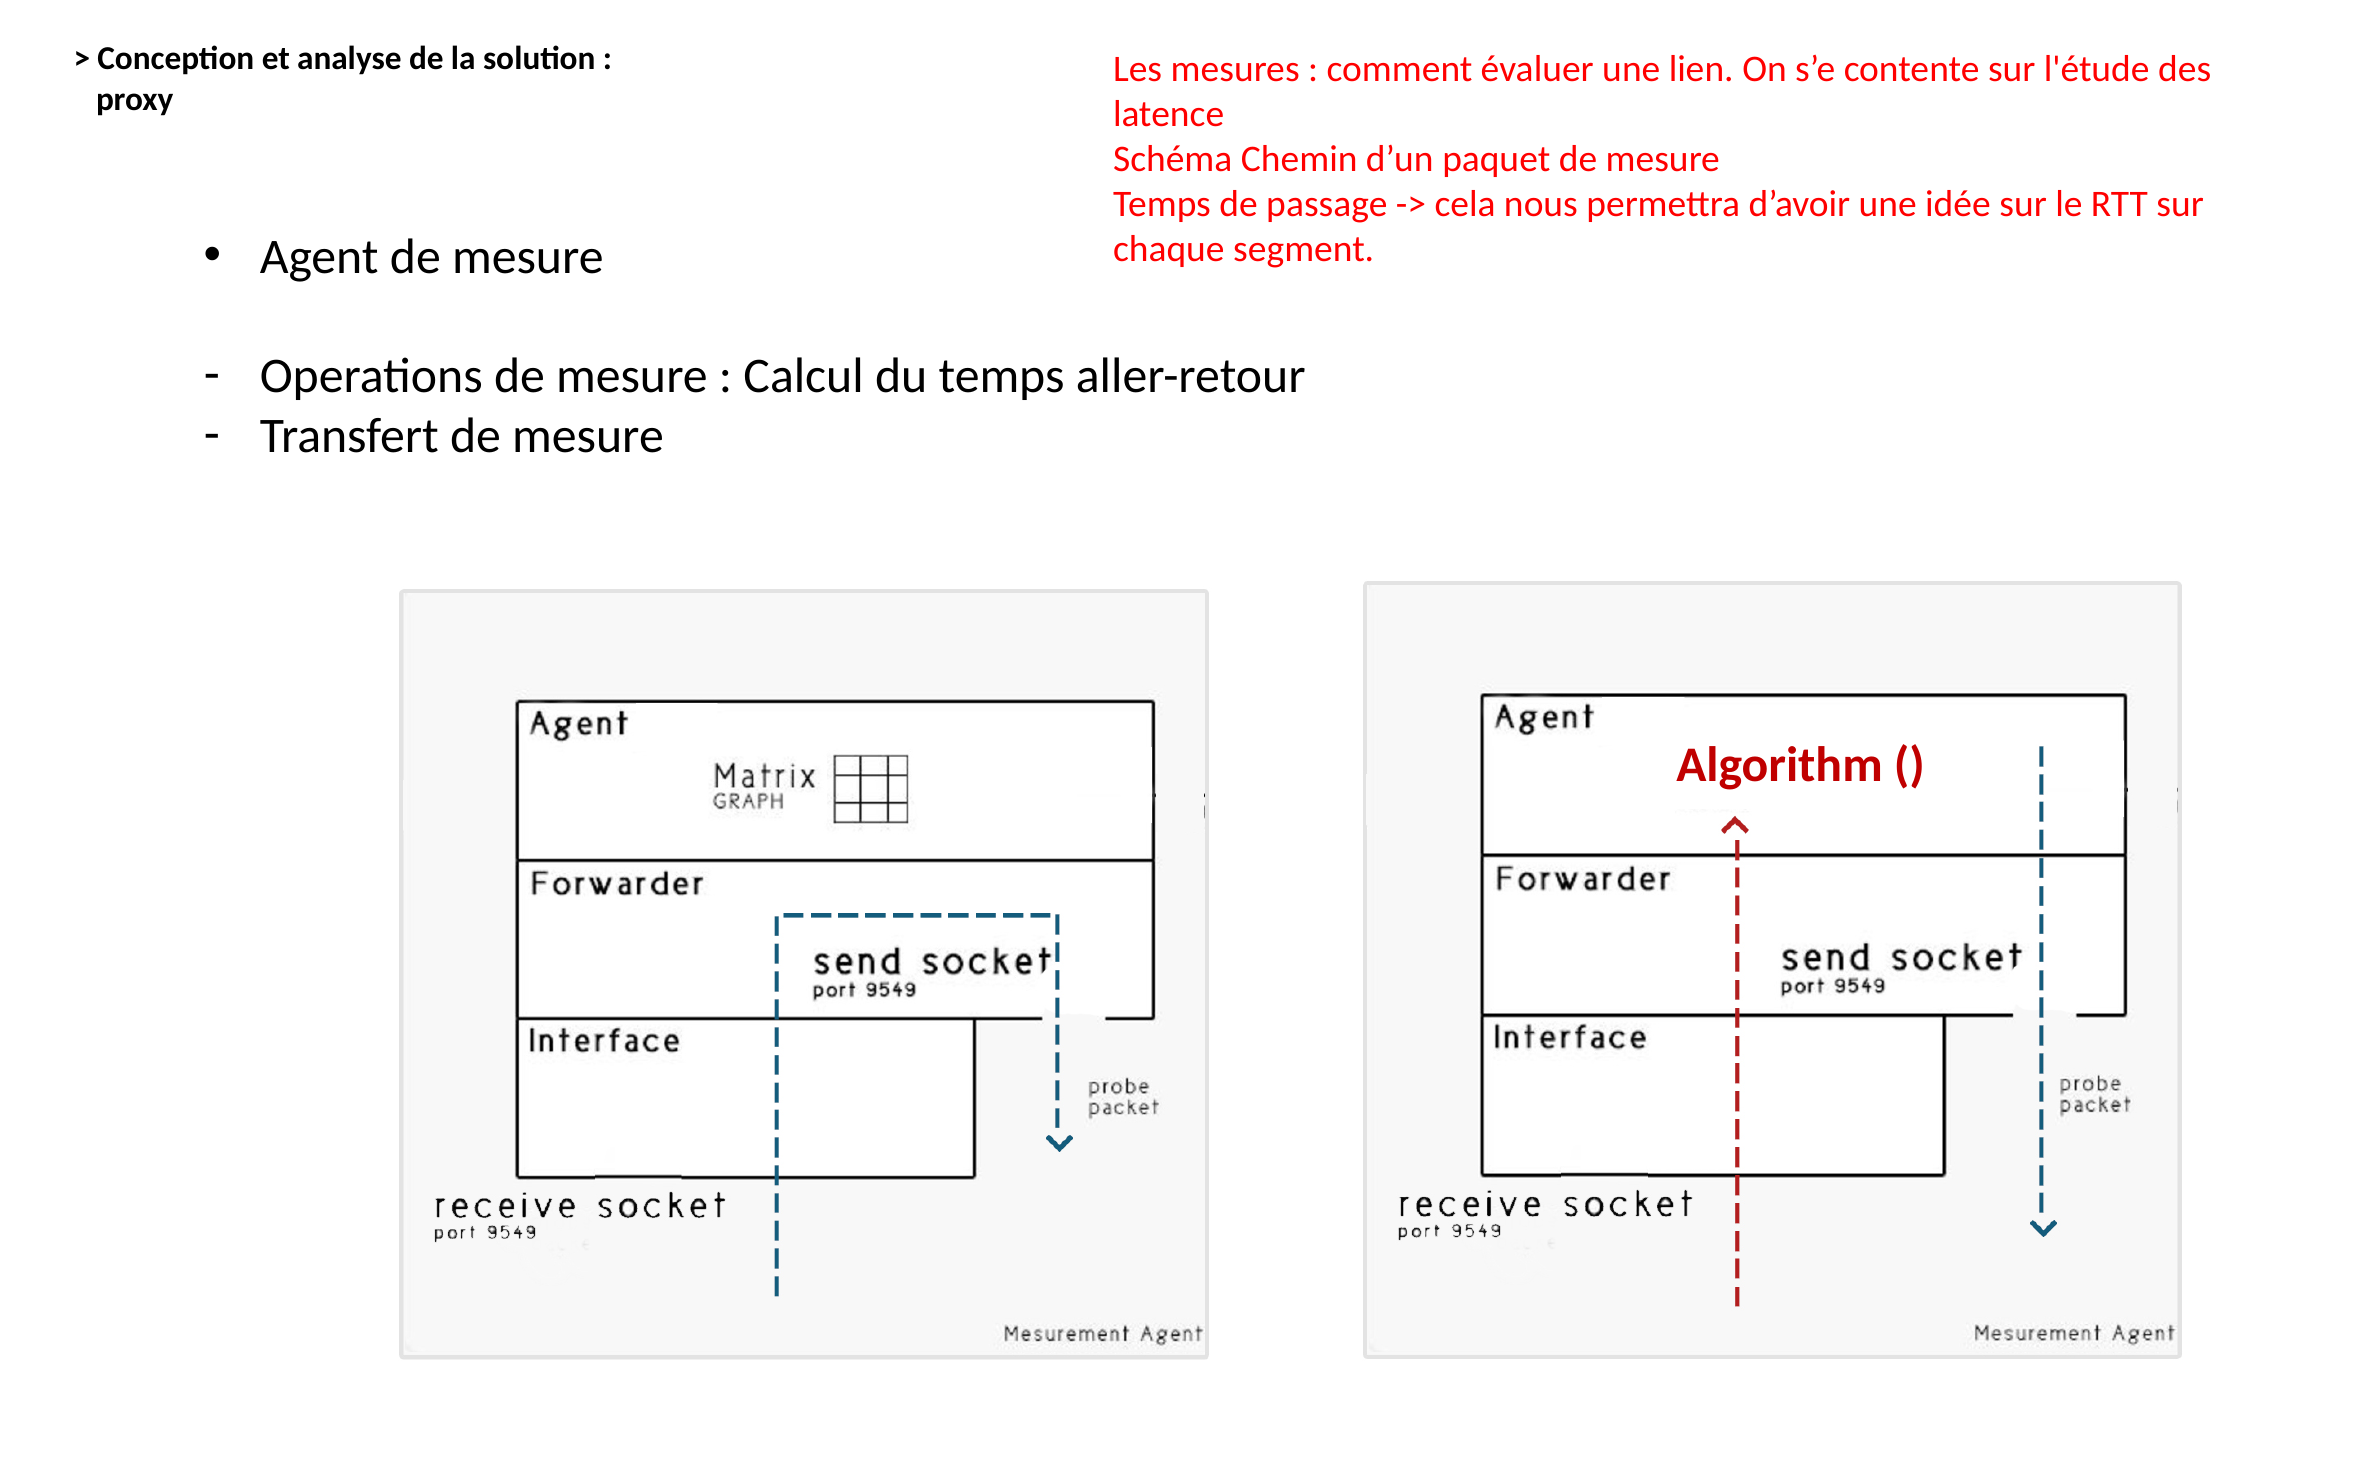

> Conception et analyse de la solution :
 proxy
Les mesures : comment évaluer une lien. On s’e contente sur l'étude des latence
Schéma Chemin d’un paquet de mesure
Temps de passage -> cela nous permettra d’avoir une idée sur le RTT sur chaque segment.
Agent de mesure
Operations de mesure : Calcul du temps aller-retour
Transfert de mesure
Algorithm ()